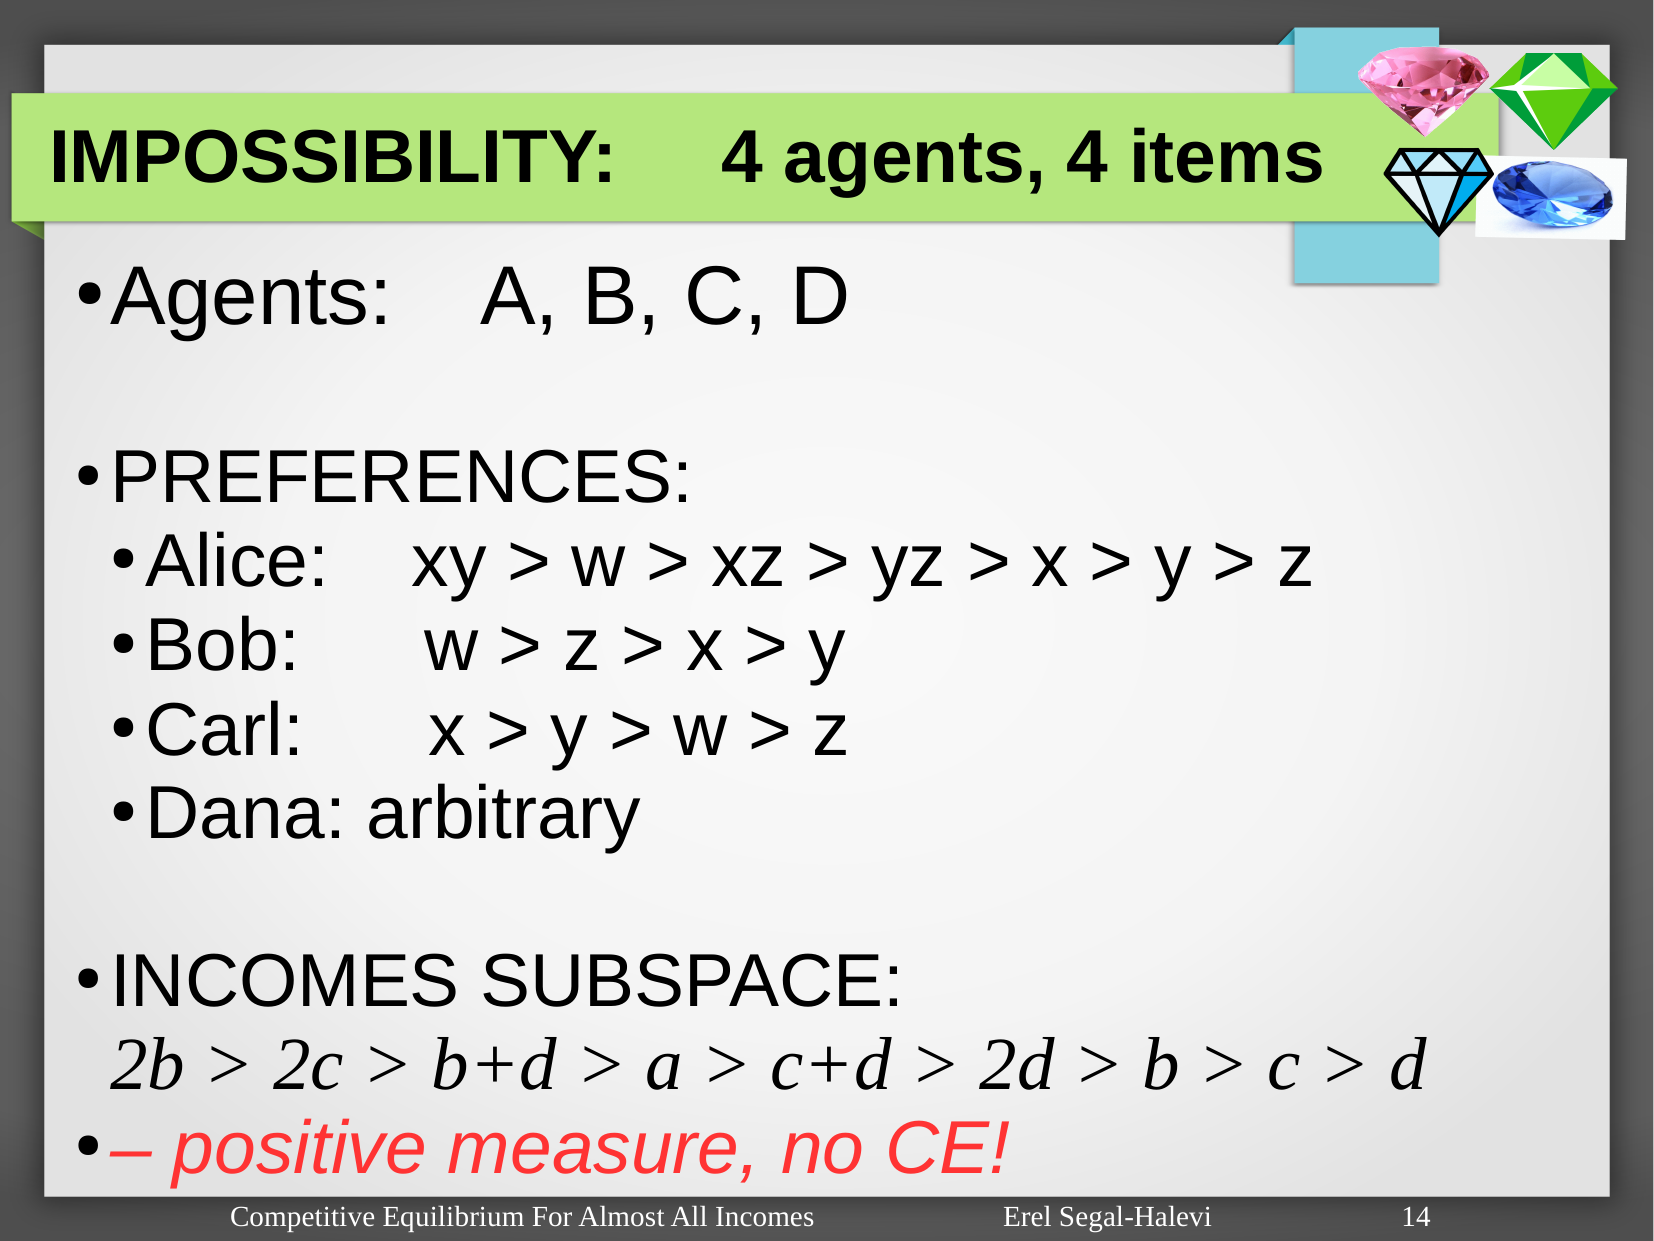

# IMPOSSIBILITY: 4 agents, 4 items
Agents: A, B, C, D
PREFERENCES:
Alice: xy > w > xz > yz > x > y > z
Bob: w > z > x > y
Carl: x > y > w > z
Dana: arbitrary
INCOMES SUBSPACE:
2b > 2c > b+d > a > c+d > 2d > b > c > d
– positive measure, no CE!